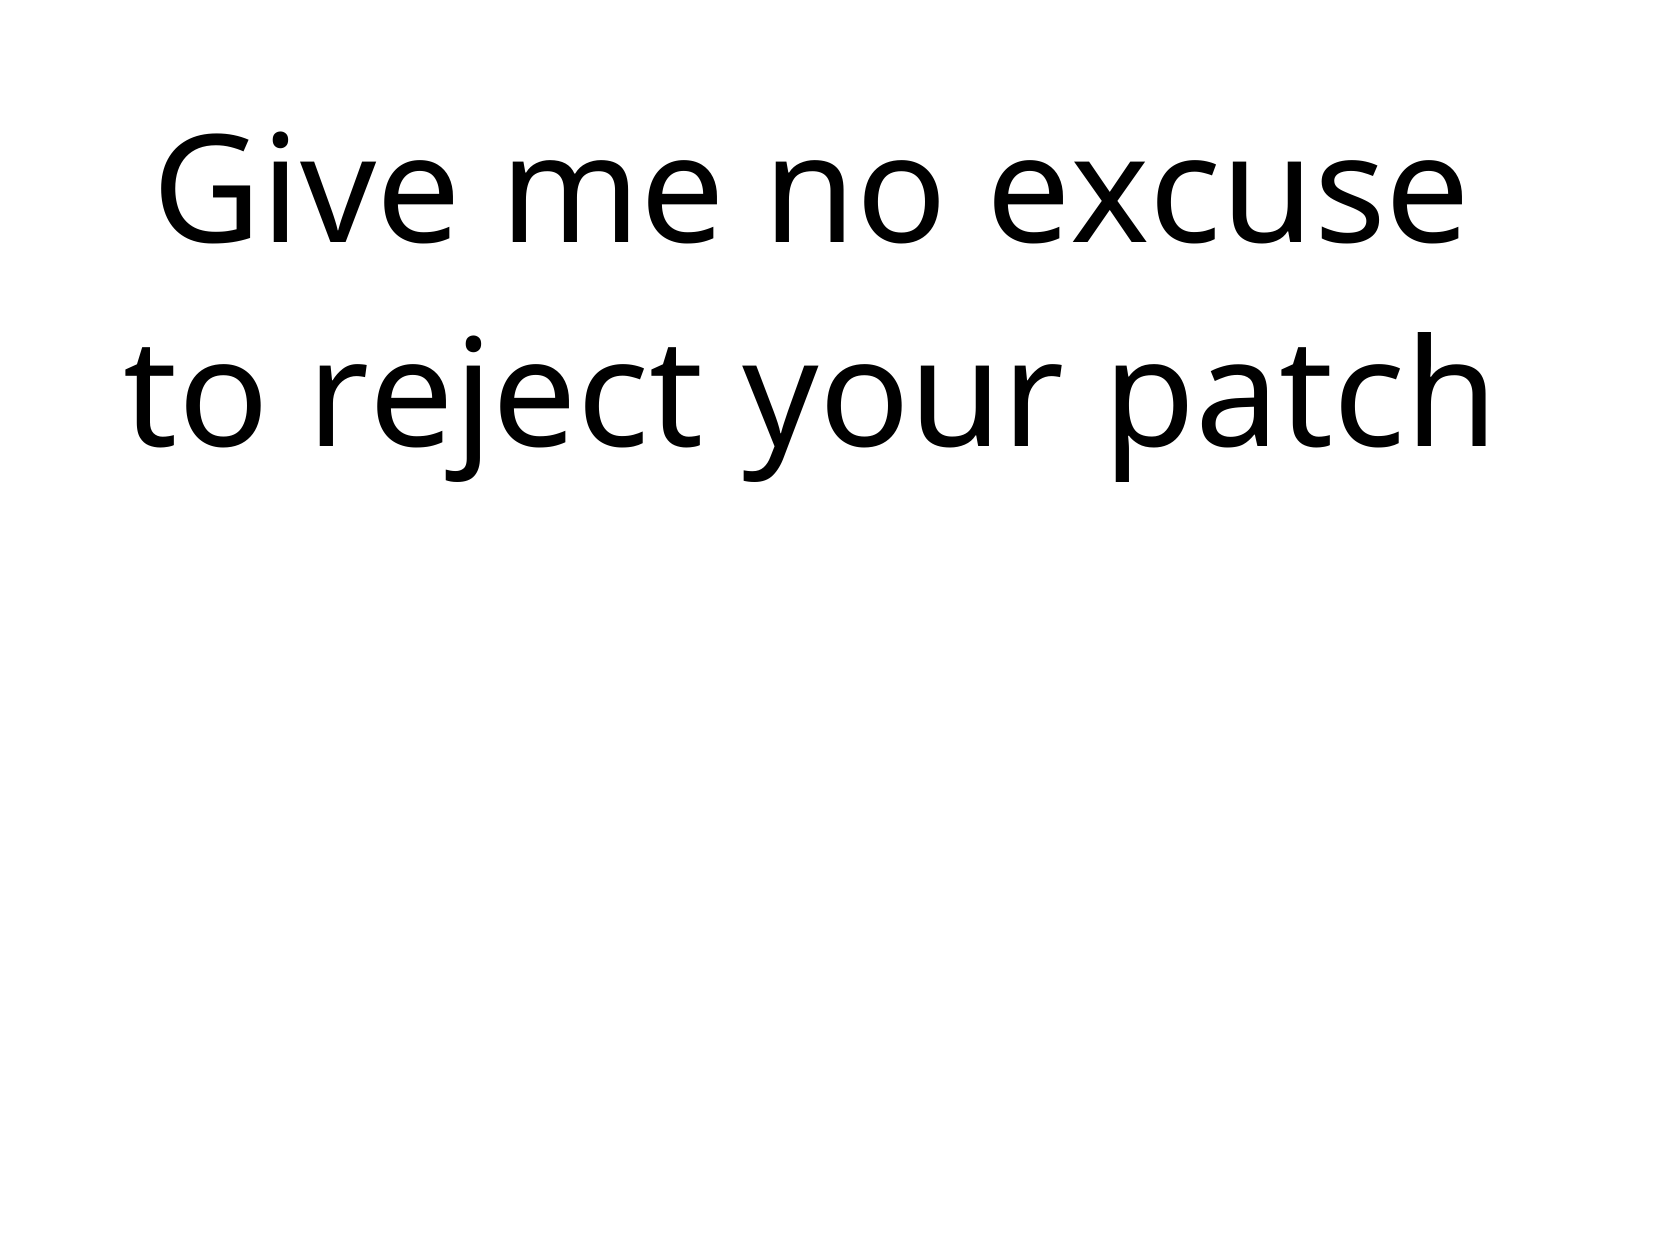

Give me no excuse
to reject your patch
2.6.20 to 2.6.24-rc8